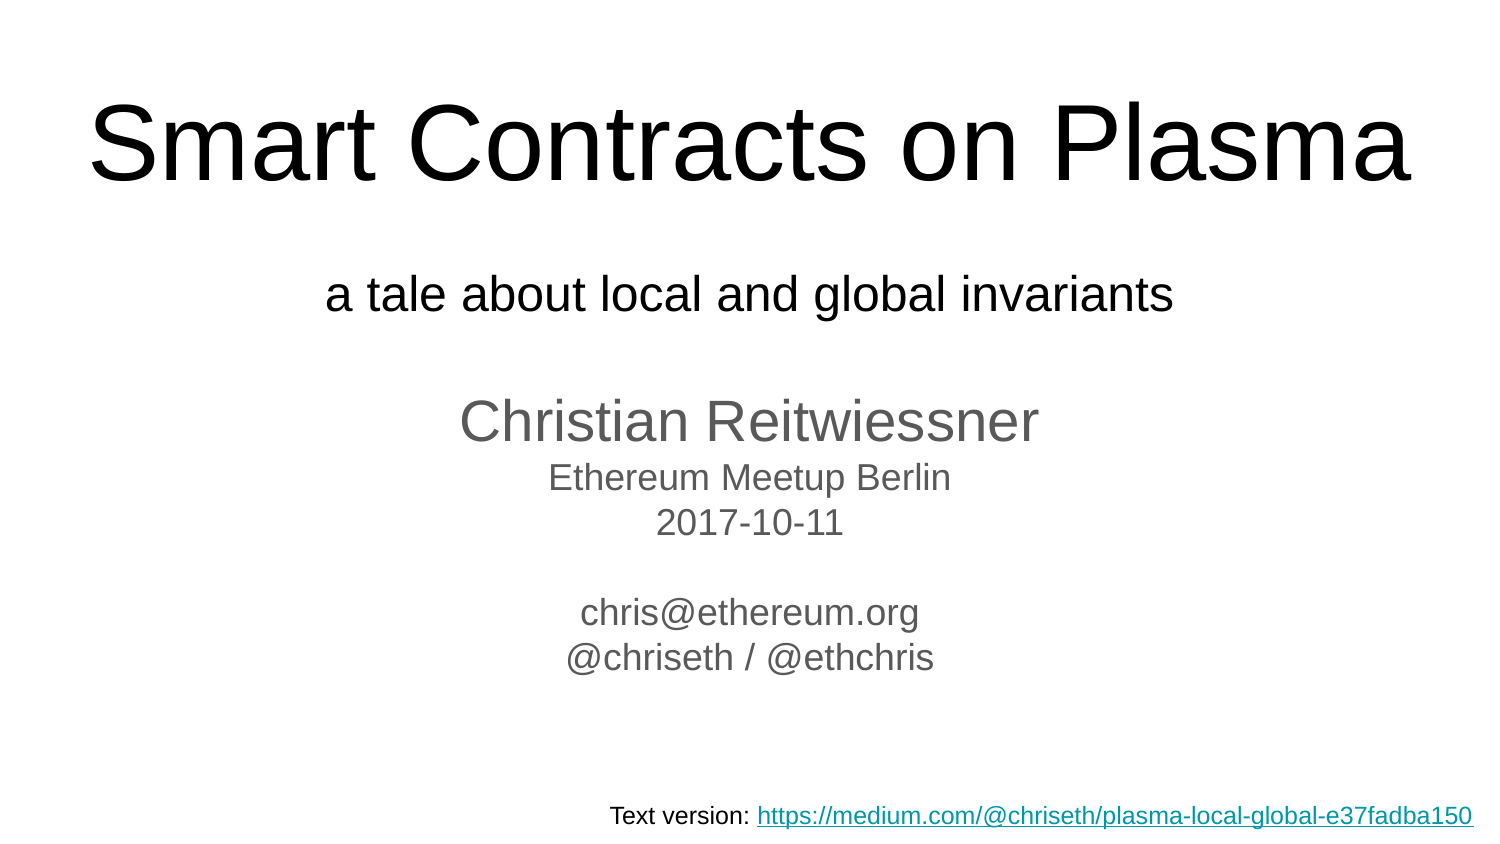

# Smart Contracts on Plasma a tale about local and global invariants
Christian Reitwiessner
Ethereum Meetup Berlin
2017-10-11
chris@ethereum.org
@chriseth / @ethchris
Text version: https://medium.com/@chriseth/plasma-local-global-e37fadba150